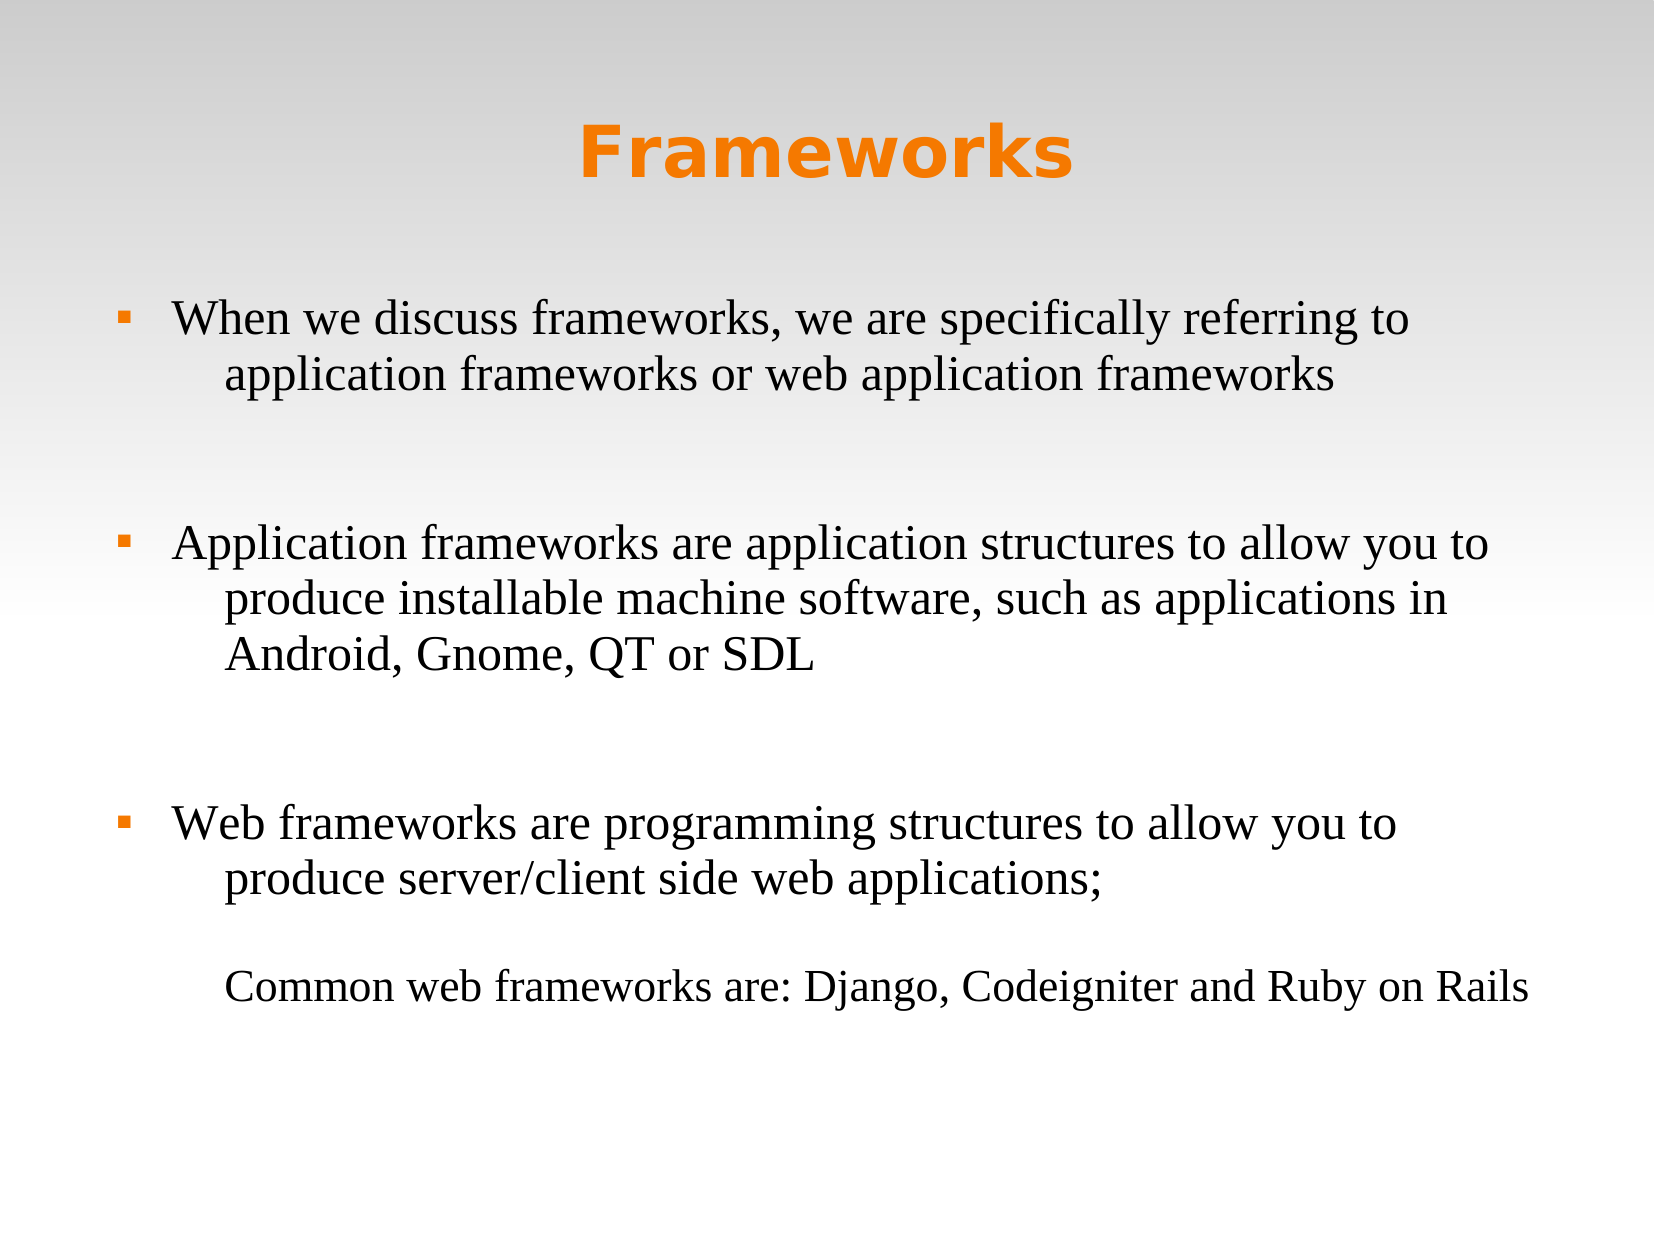

# Frameworks
When we discuss frameworks, we are specifically referring to application frameworks or web application frameworks
Application frameworks are application structures to allow you to produce installable machine software, such as applications in Android, Gnome, QT or SDL
Web frameworks are programming structures to allow you to produce server/client side web applications;
Common web frameworks are: Django, Codeigniter and Ruby on Rails